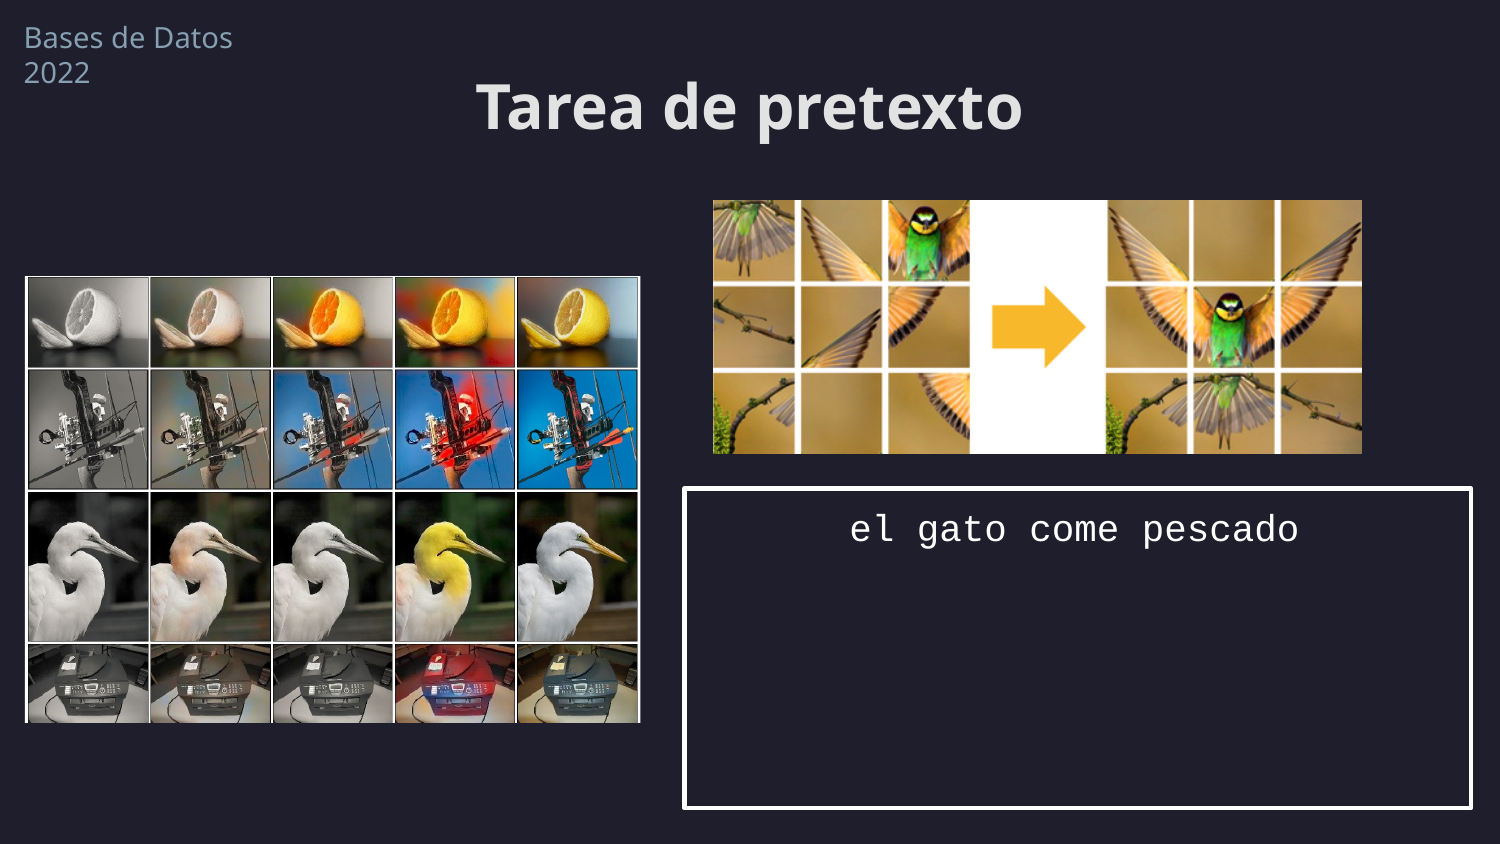

# Tarea de pretexto
el gato come pescado